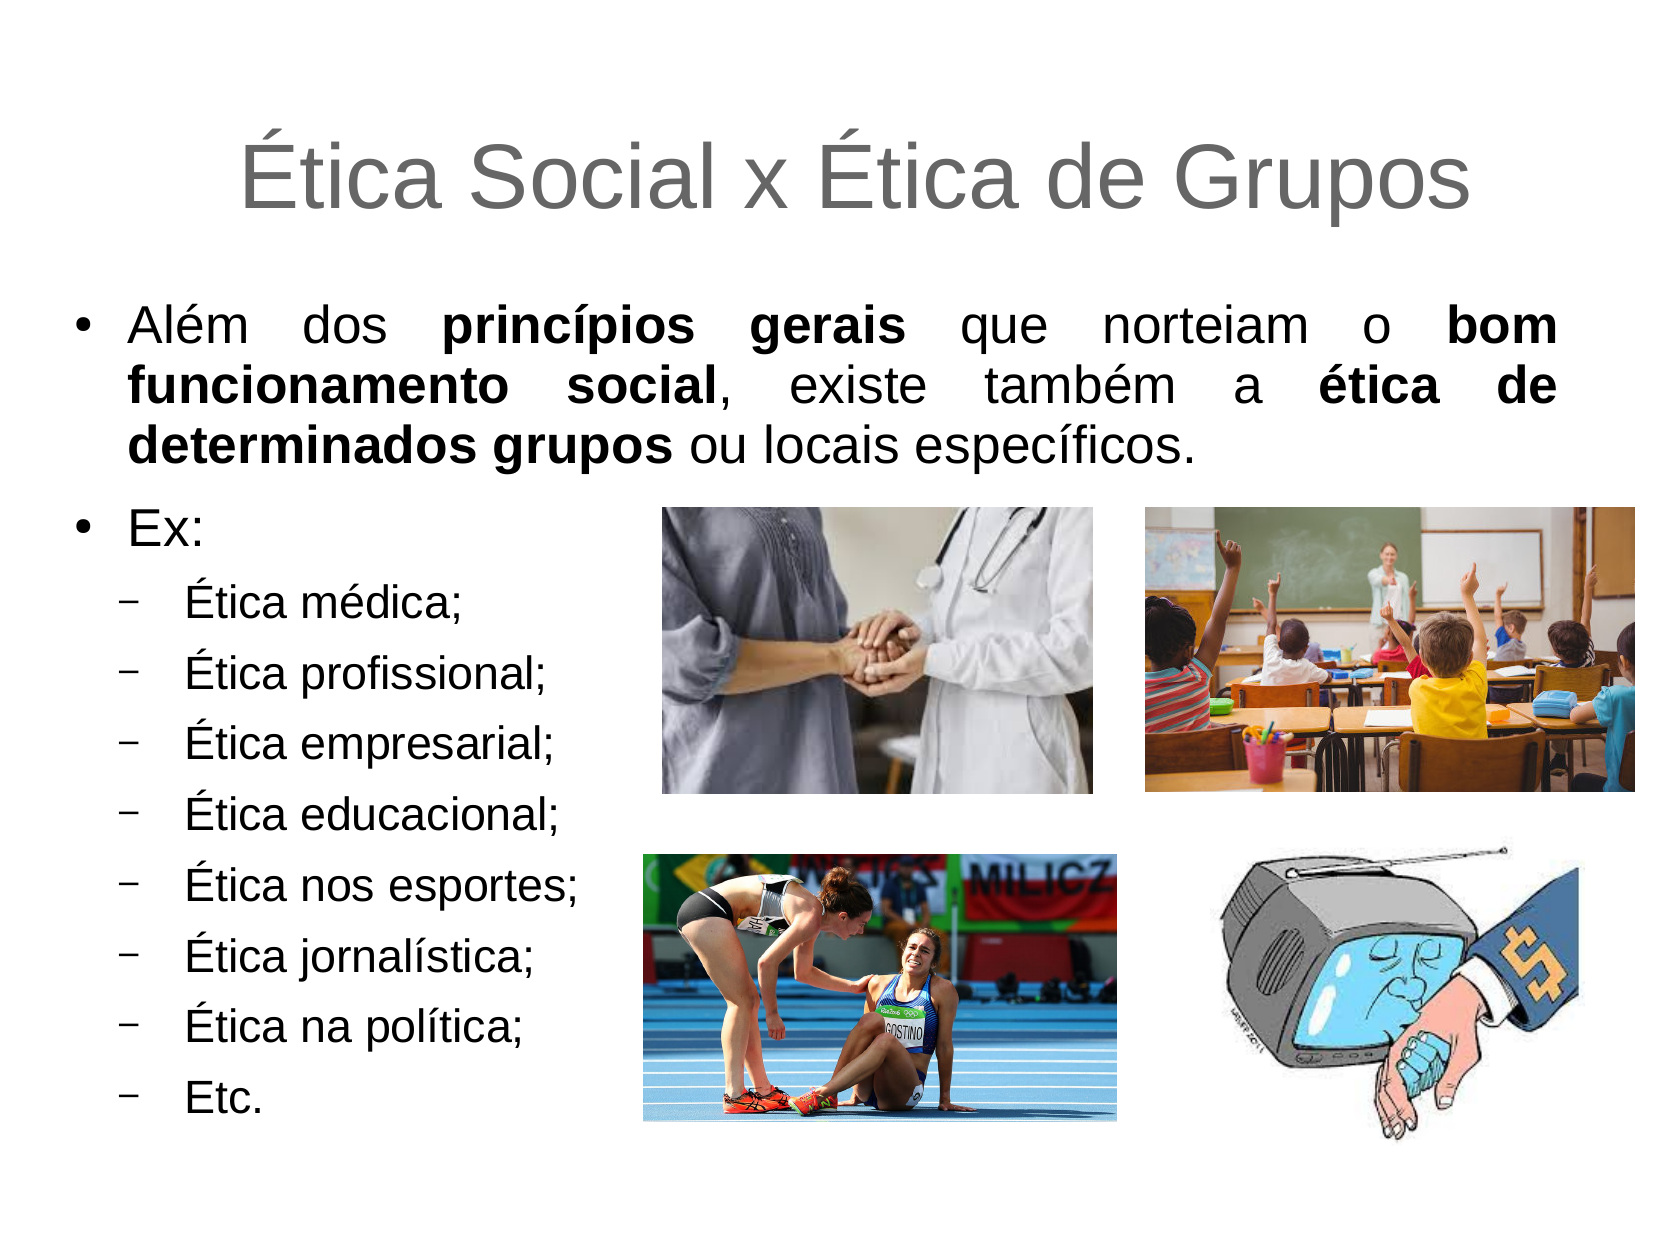

# Ética Social x Ética de Grupos
Além dos princípios gerais que norteiam o bom funcionamento social, existe também a ética de determinados grupos ou locais específicos.
Ex:
Ética médica;
Ética profissional;
Ética empresarial;
Ética educacional;
Ética nos esportes;
Ética jornalística;
Ética na política;
Etc.